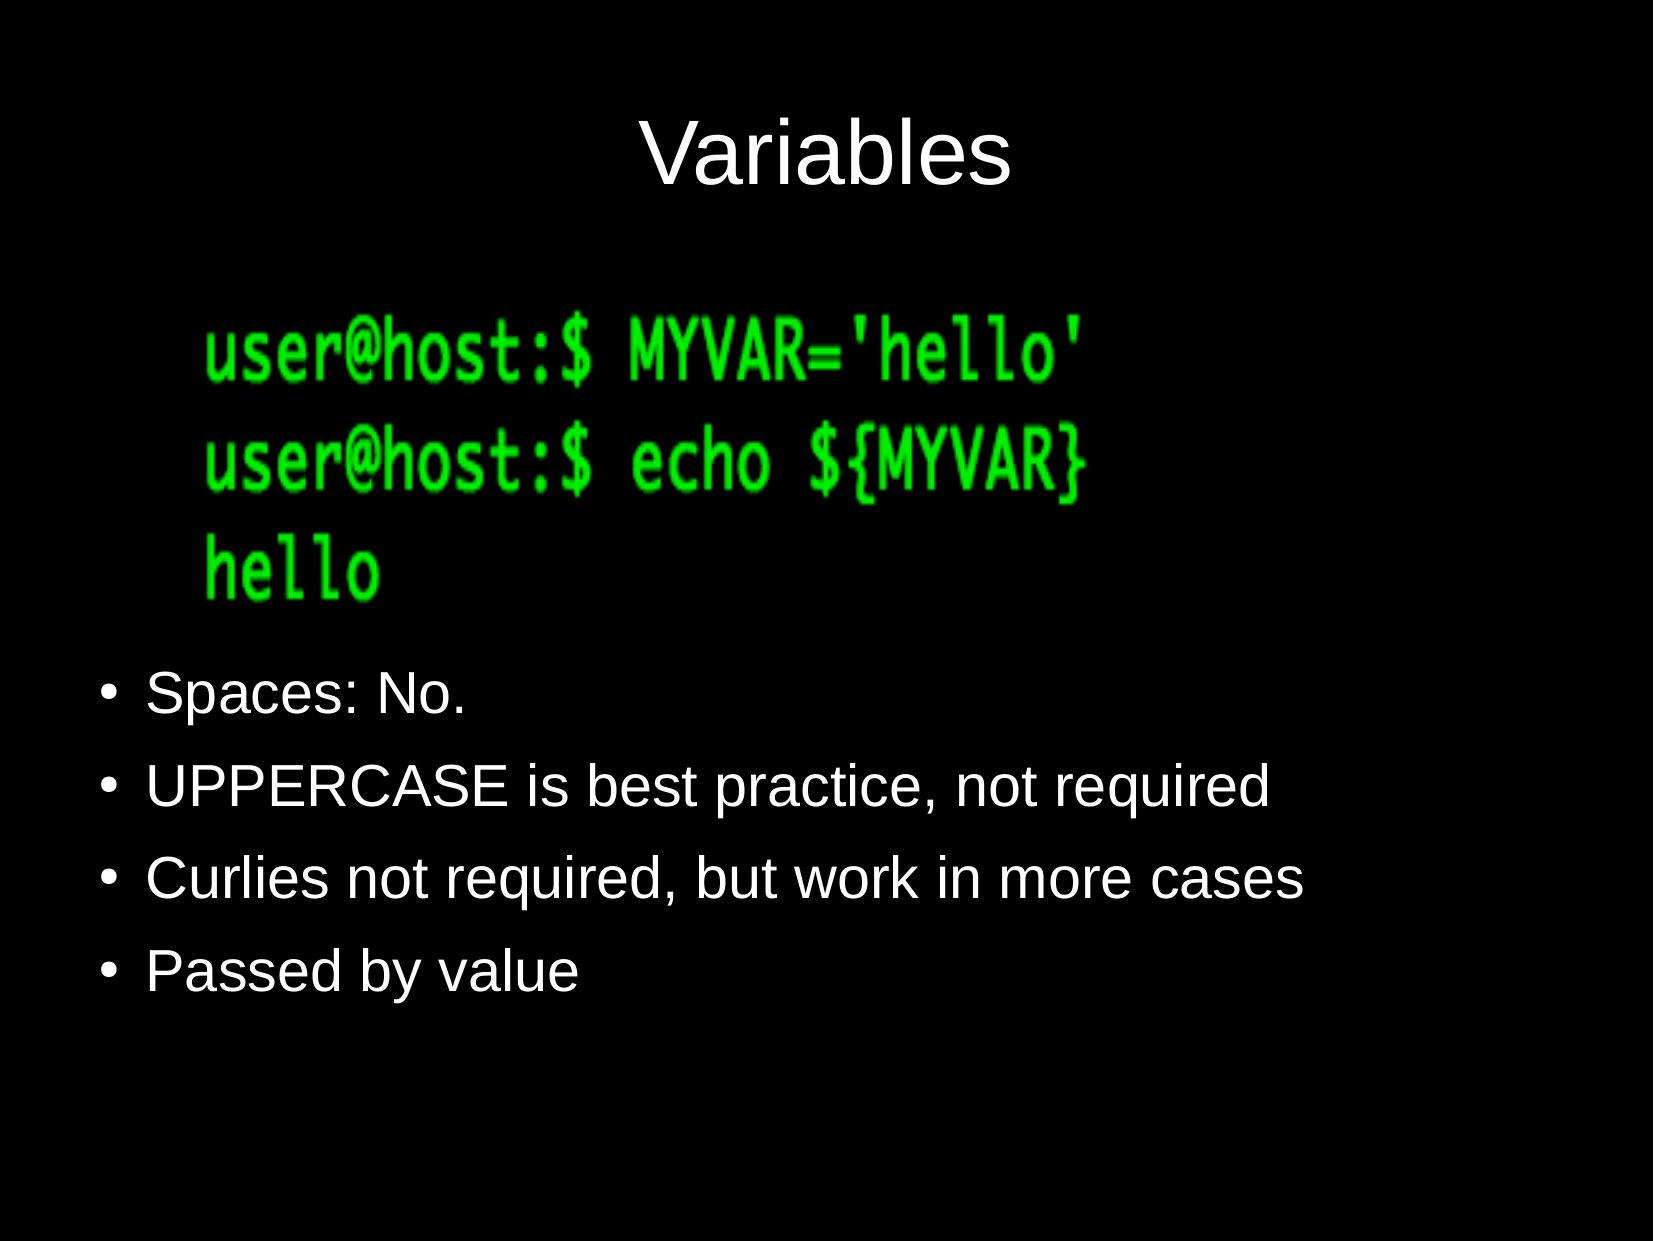

# Variables
Spaces: No.
UPPERCASE is best practice, not required
Curlies not required, but work in more cases
Passed by value